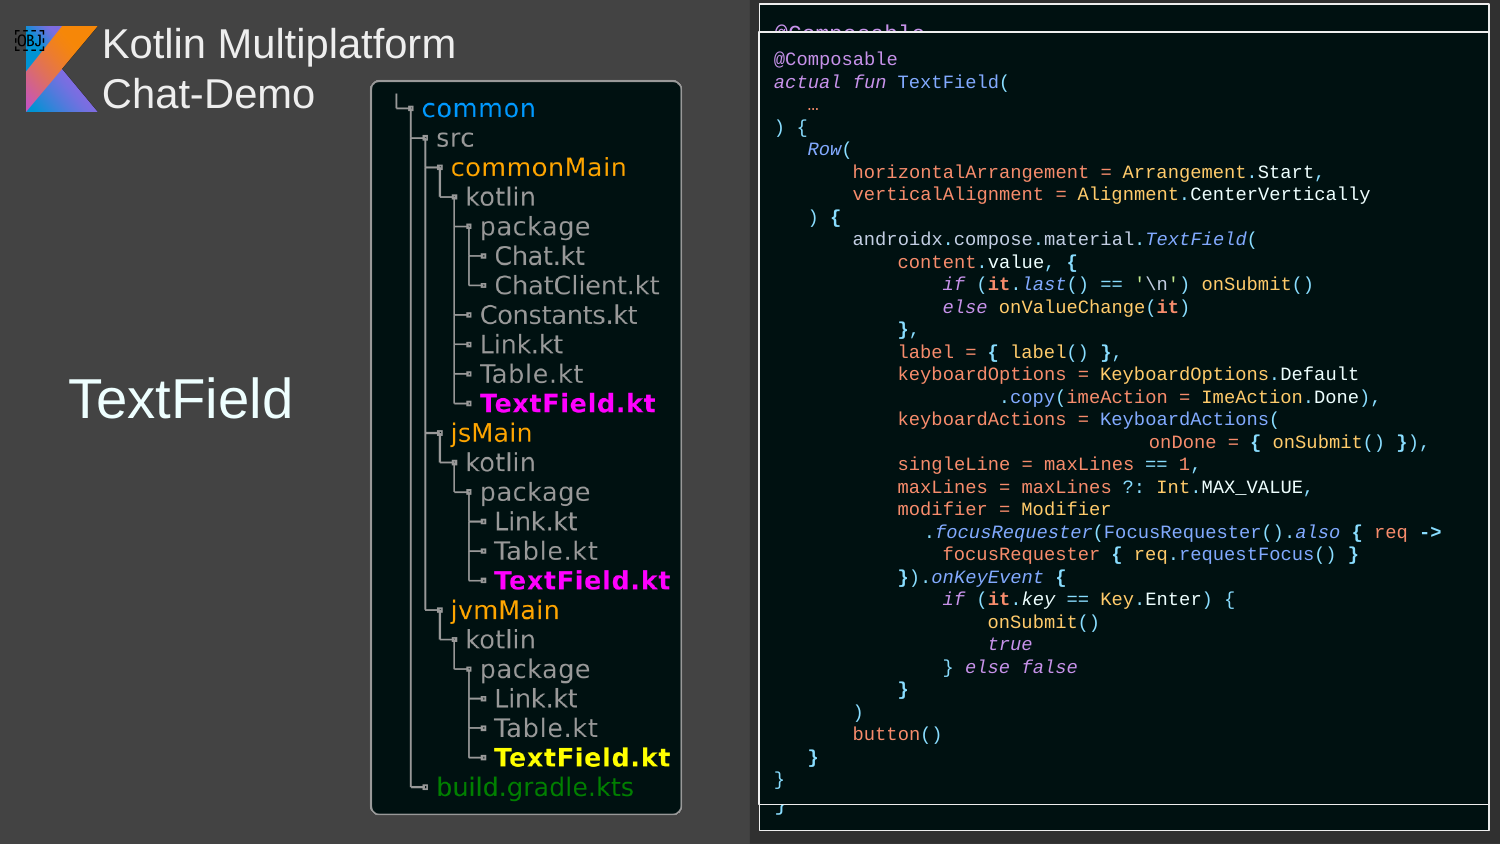

@Composable
actual fun TextField(
 content: State<String>,
 onValueChange: (String) -> Unit,
 label: @Composable () -> Unit,
 button: @Composable () -> Unit,
 maxLines: Int?,
 // not implemented for JS
 focusRequester: (() -> Unit) -> Unit, onSubmit: () -> Unit
) {
 Row(horizontalArrangement = Arrangement.Start,
verticalAlignment =
Alignment.CenterVertically) {
 label()
 TextInput(content.value) {
 autoFocus()
 onInput {
 val text = it.value
 if (text.last() == '\n') onSubmit()
 else onValueChange(text)
 }
 onKeyDown { if (it.key == "Enter")
onSubmit()
}
 }
 button()
 }
}
@Composable
actual fun TextField(
 …
) {
 Row(
 horizontalArrangement = Arrangement.Start,
 verticalAlignment = Alignment.CenterVertically
 ) {
 androidx.compose.material.TextField(
 content.value, {
 if (it.last() == '\n') onSubmit()
 else onValueChange(it)
 },
 label = { label() },
 keyboardOptions = KeyboardOptions.Default
.copy(imeAction = ImeAction.Done),
 keyboardActions = KeyboardActions(
onDone = { onSubmit() }),
 singleLine = maxLines == 1,
 maxLines = maxLines ?: Int.MAX_VALUE,
 modifier = Modifier
.focusRequester(FocusRequester().also { req ->
 focusRequester { req.requestFocus() }
 }).onKeyEvent {
 if (it.key == Key.Enter) {
 onSubmit()
 true
 } else false
 }
 )
 button()
 }
}
@Composable
expect fun TextField(
 content: State<String>,
 onValueChange: (String) -> Unit,
 label: @Composable () -> Unit = {},
 button: @Composable () -> Unit = {},
 maxLines: Int? = null,
 focusRequester: (() -> Unit) -> Unit = {},
 onSubmit: () -> Unit = {}
)
# TextField